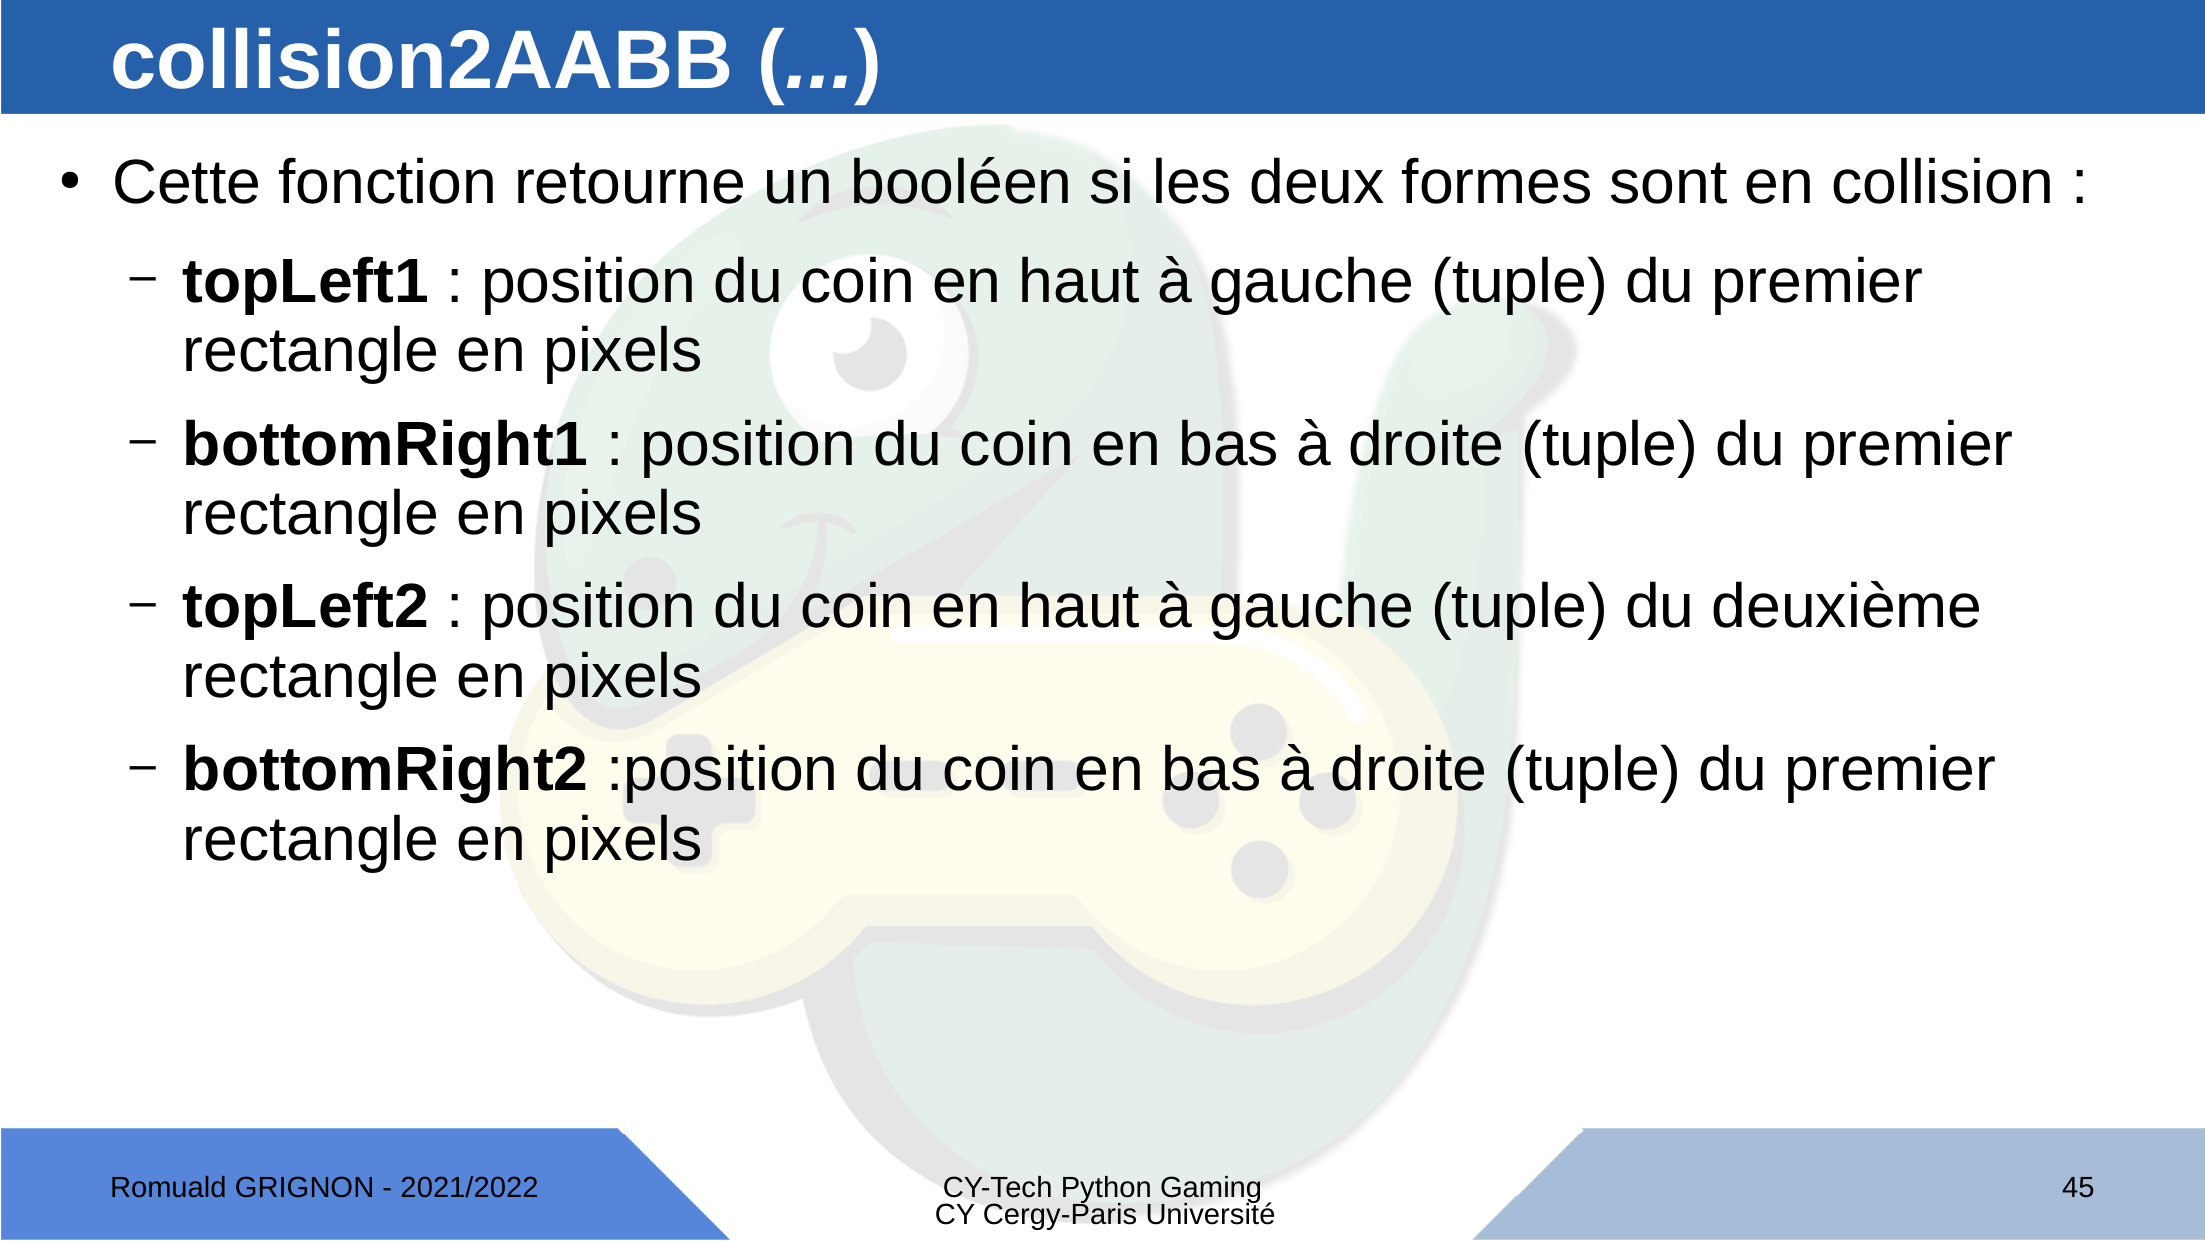

# collision2AABB (...)
Cette fonction retourne un booléen si les deux formes sont en collision :
topLeft1 : position du coin en haut à gauche (tuple) du premier rectangle en pixels
bottomRight1 : position du coin en bas à droite (tuple) du premier rectangle en pixels
topLeft2 : position du coin en haut à gauche (tuple) du deuxième rectangle en pixels
bottomRight2 :position du coin en bas à droite (tuple) du premier rectangle en pixels
Romuald GRIGNON - 2021/2022
 CY-Tech Python Gaming CY Cergy-Paris Université
45